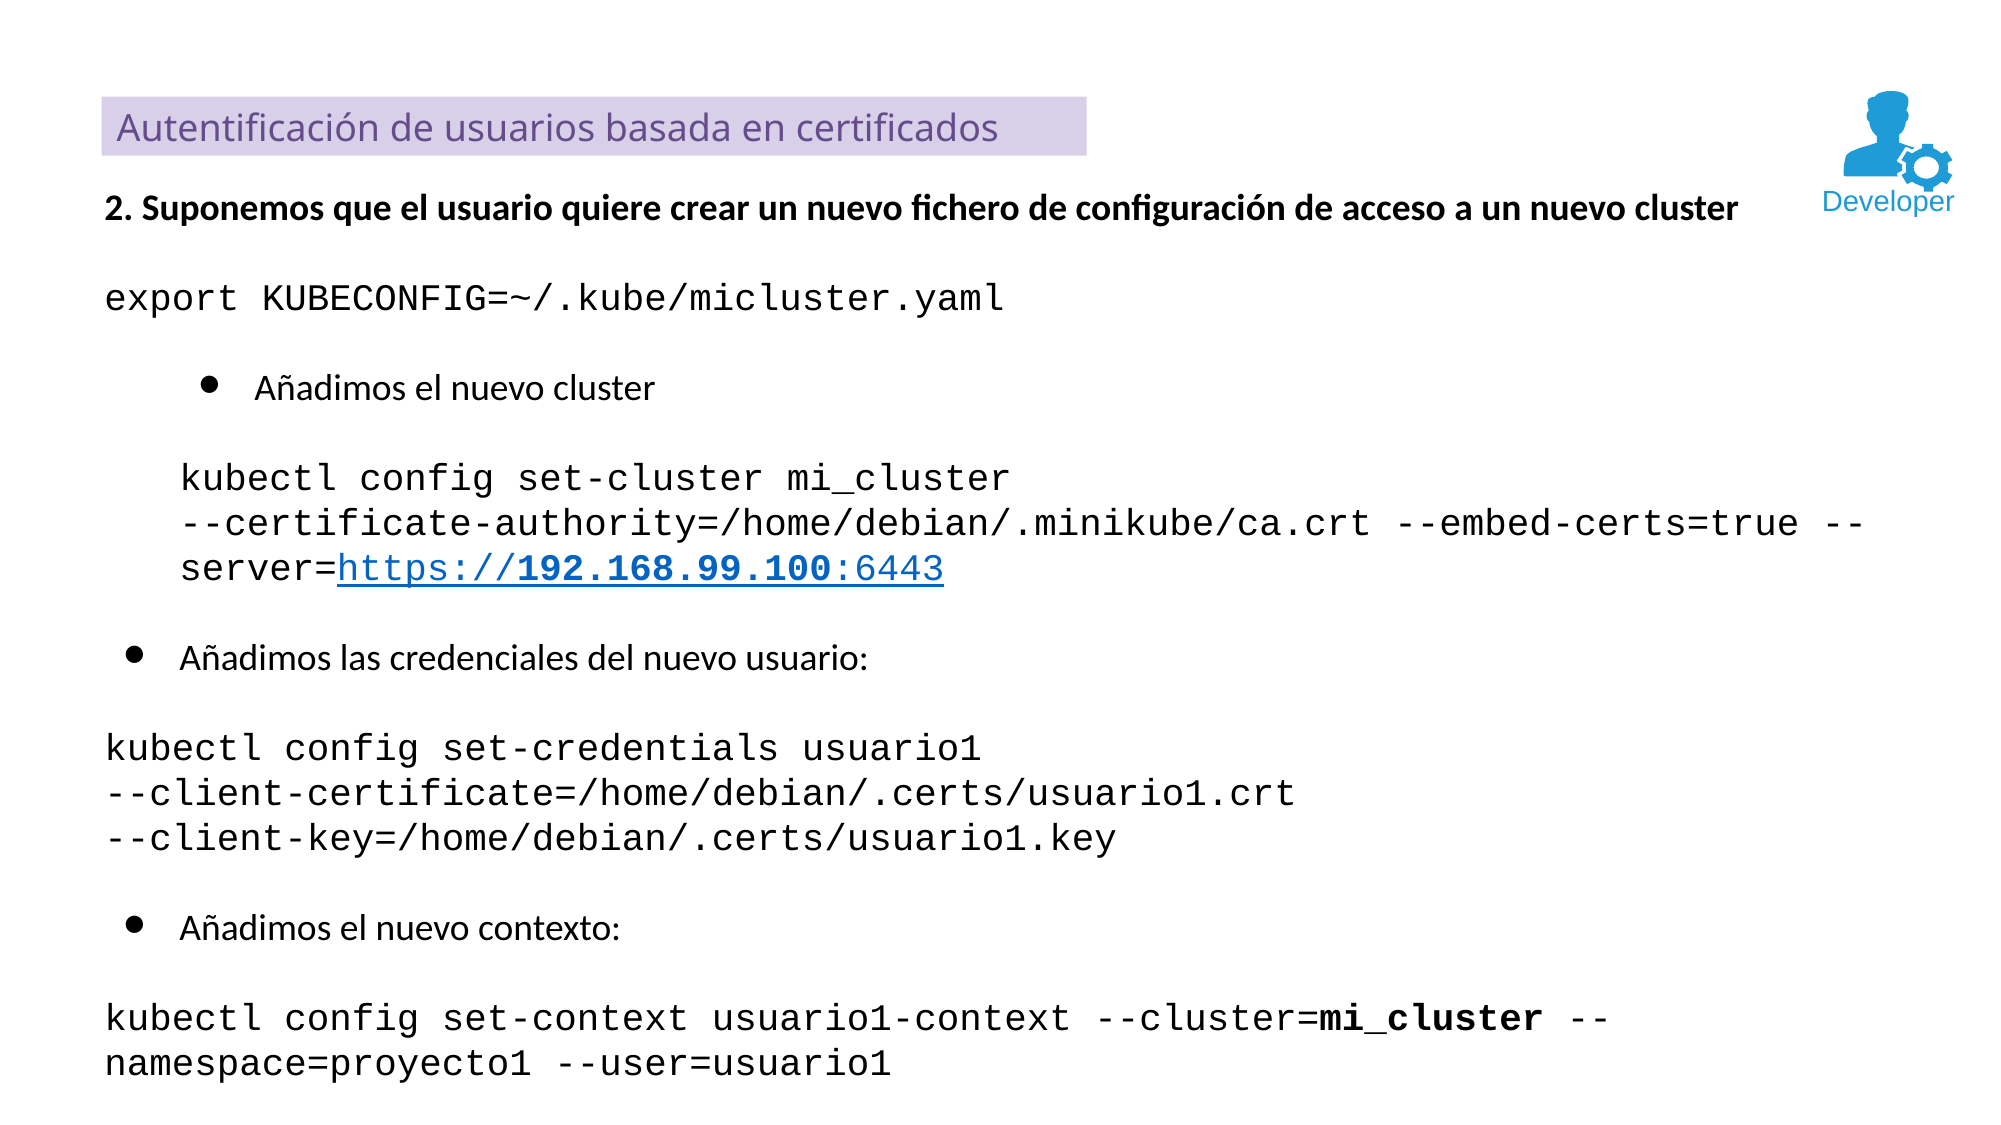

Developer
Autentificación de usuarios basada en certificados
2. Suponemos que el usuario quiere crear un nuevo fichero de configuración de acceso a un nuevo cluster
export KUBECONFIG=~/.kube/micluster.yaml
Añadimos el nuevo cluster
kubectl config set-cluster mi_cluster --certificate-authority=/home/debian/.minikube/ca.crt --embed-certs=true --server=https://192.168.99.100:6443
Añadimos las credenciales del nuevo usuario:
kubectl config set-credentials usuario1 --client-certificate=/home/debian/.certs/usuario1.crt --client-key=/home/debian/.certs/usuario1.key
Añadimos el nuevo contexto:
kubectl config set-context usuario1-context --cluster=mi_cluster --namespace=proyecto1 --user=usuario1